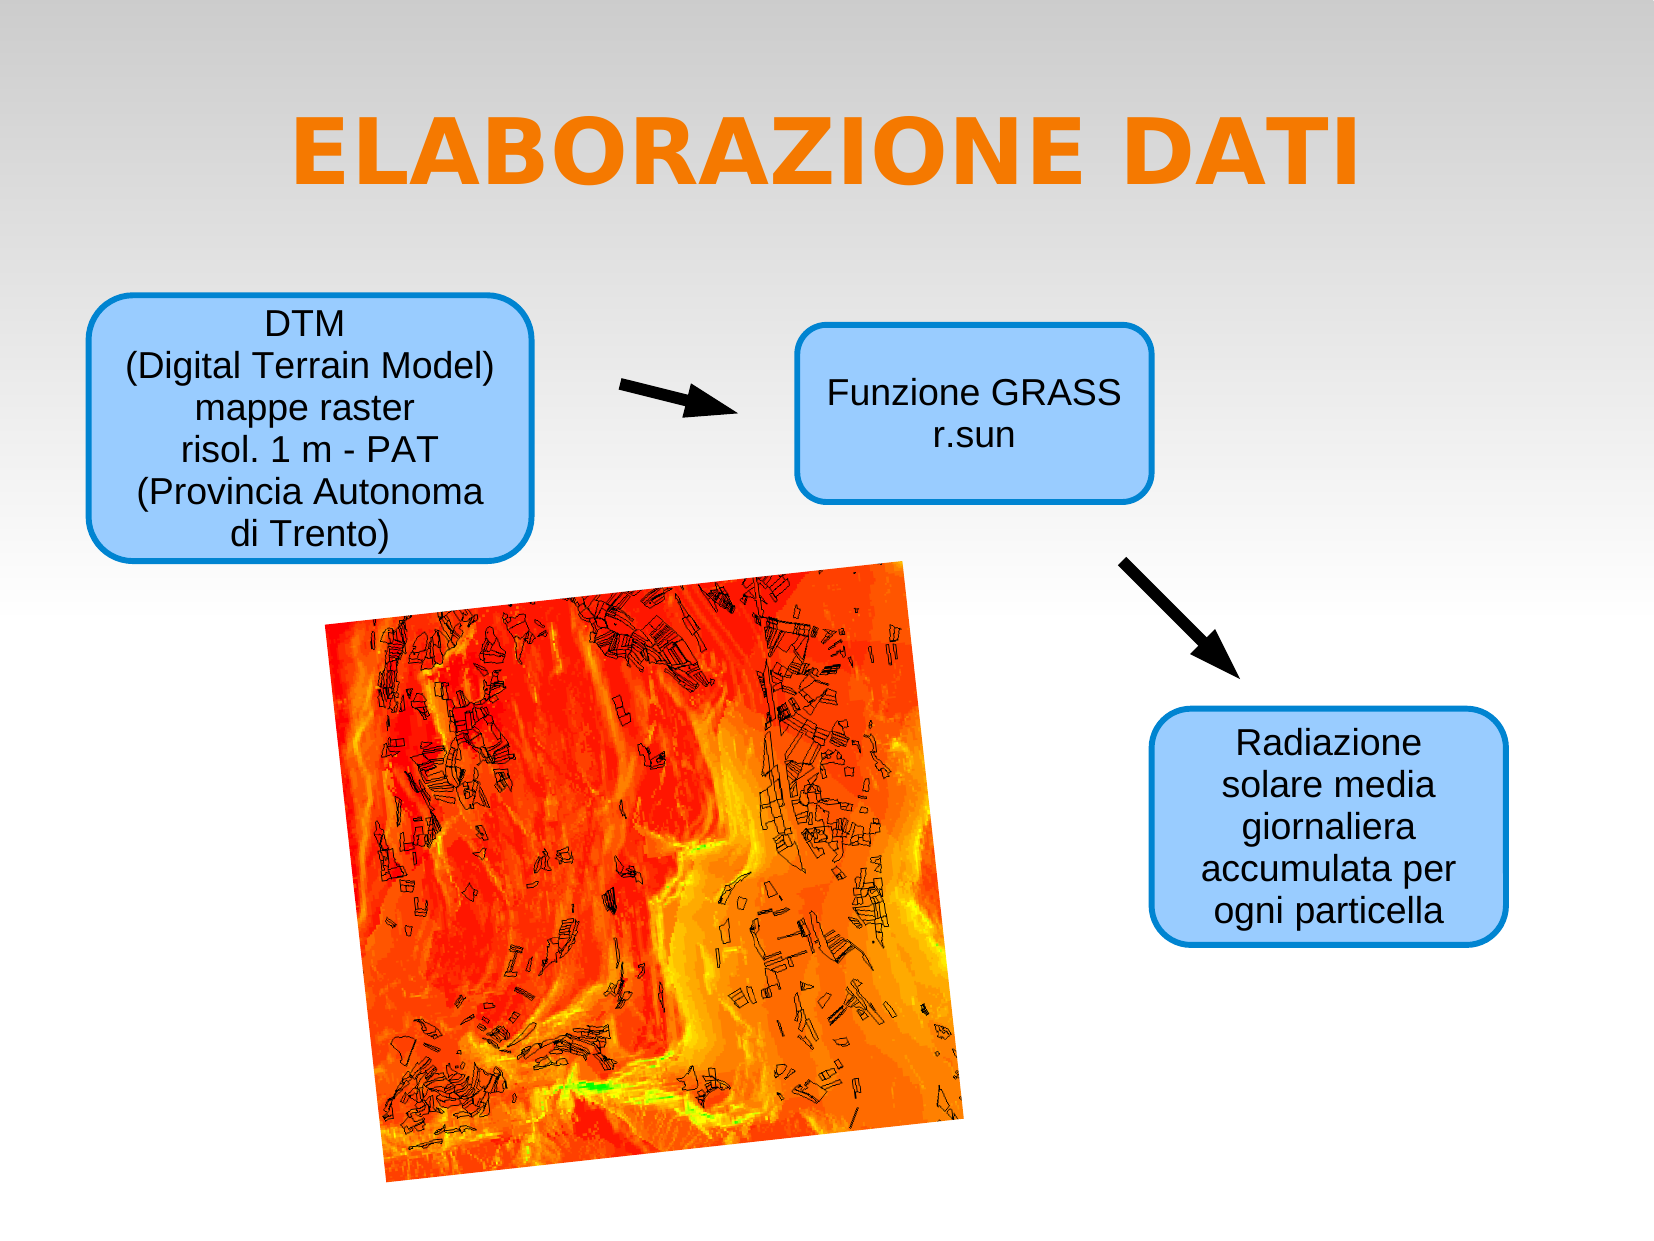

# ELABORAZIONE DATI
DTM
(Digital Terrain Model) mappe raster
risol. 1 m - PAT (Provincia Autonoma di Trento)
Funzione GRASS
r.sun
Radiazione solare media giornaliera accumulata per ogni particella